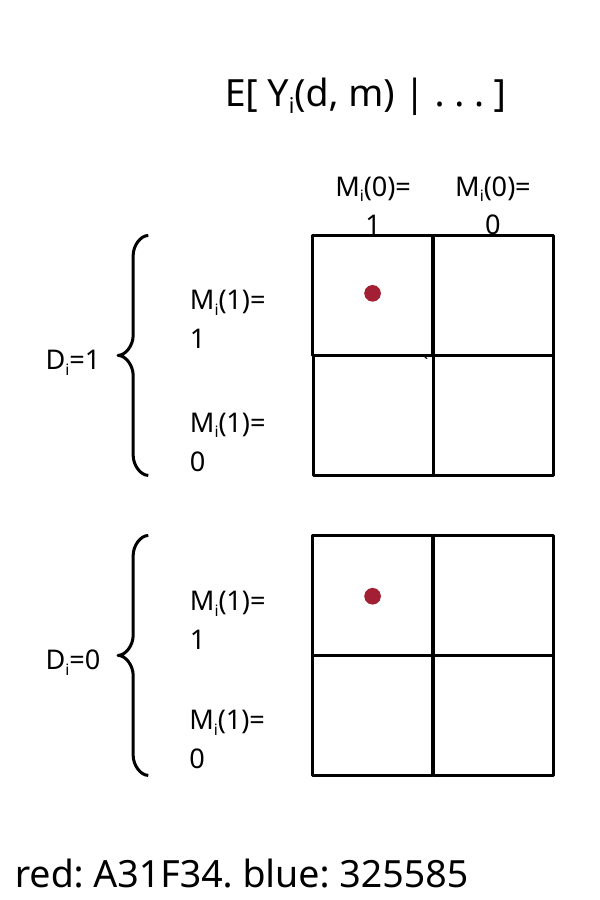

E[ Yi(d, m) | . . . ]
Mi(0)=1
Mi(0)=0
Mi(1)=1
Di=1
Mi(1)=0
Mi(1)=1
Di=0
Mi(1)=0
red: A31F34. blue: 325585